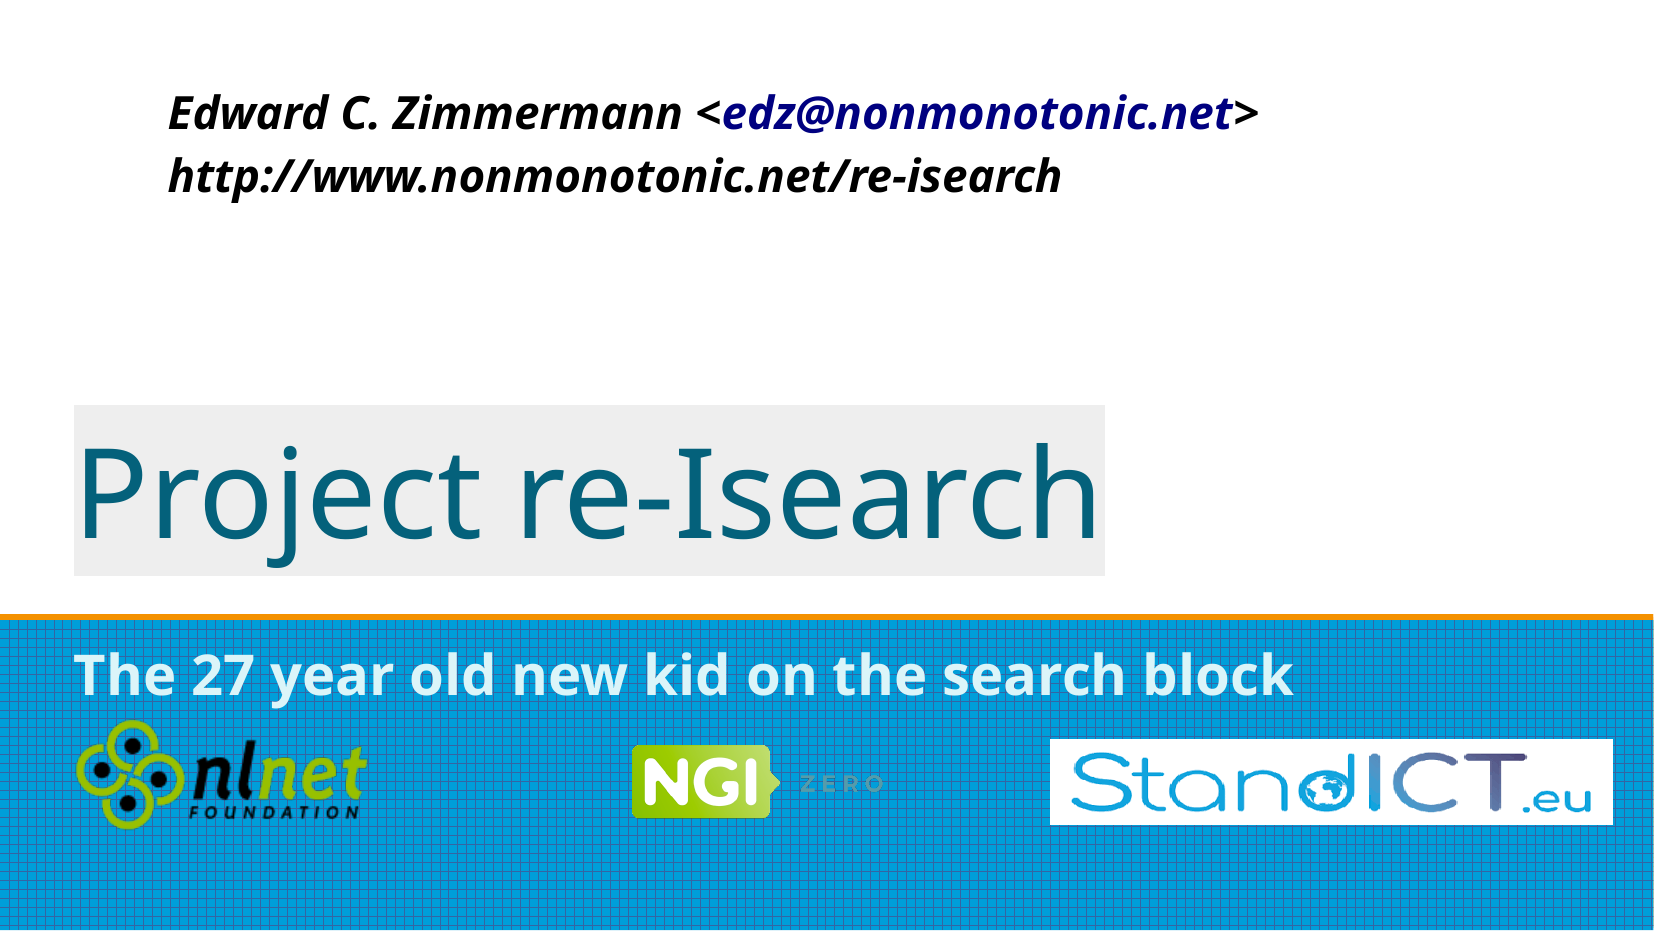

# Project re-Isearch
Edward C. Zimmermann <edz@nonmonotonic.net>
http://www.nonmonotonic.net/re-isearch
The 27 year old new kid on the search block